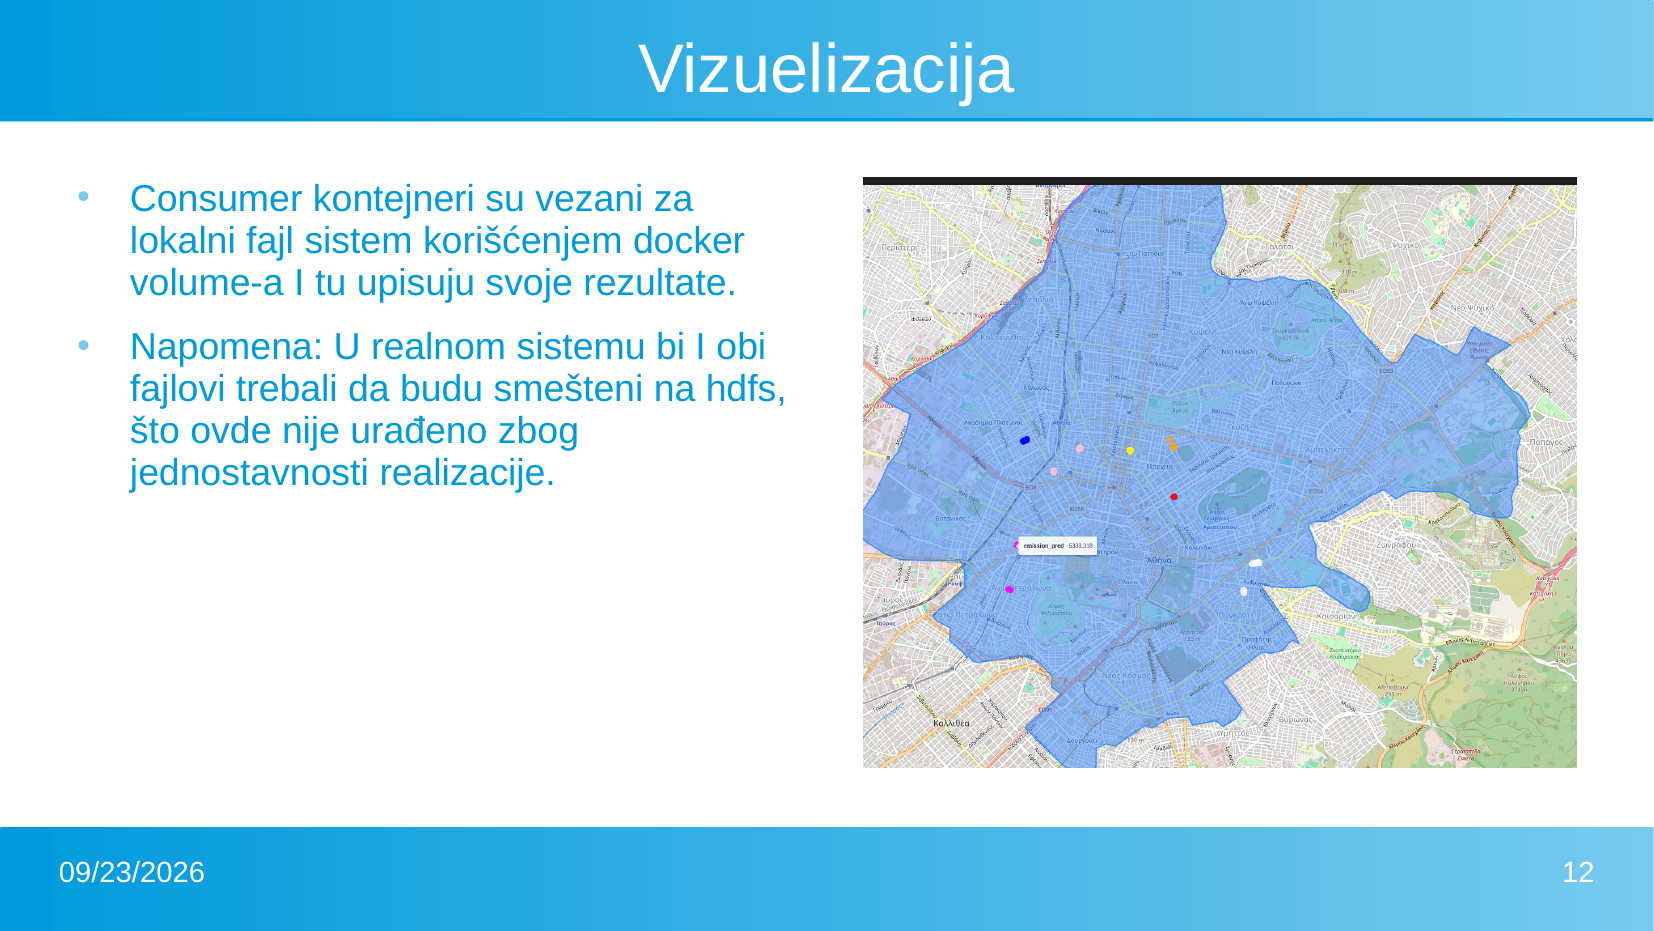

# Vizuelizacija
Consumer kontejneri su vezani za lokalni fajl sistem korišćenjem docker volume-a I tu upisuju svoje rezultate.
Napomena: U realnom sistemu bi I obi fajlovi trebali da budu smešteni na hdfs, što ovde nije urađeno zbog jednostavnosti realizacije.
12